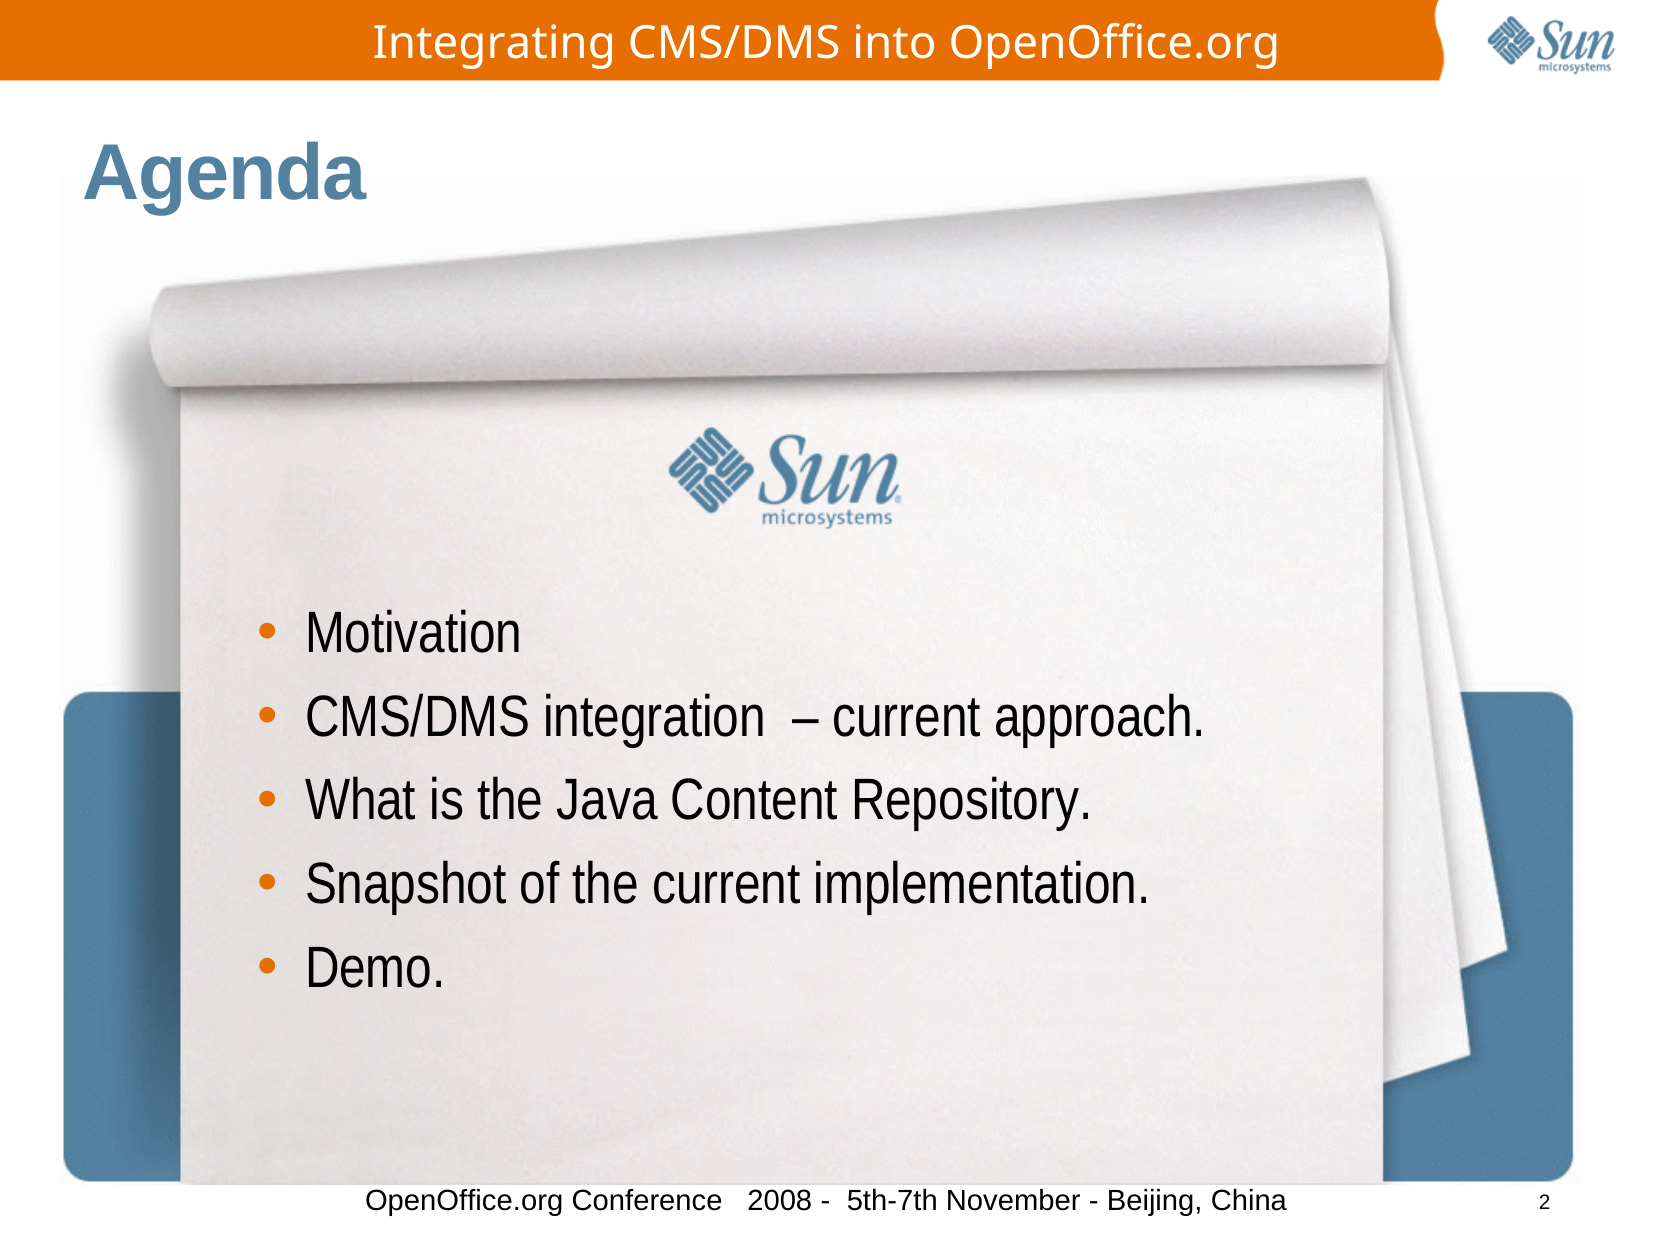

# Agenda
Motivation
CMS/DMS integration – current approach.
What is the Java Content Repository.
Snapshot of the current implementation.
Demo.